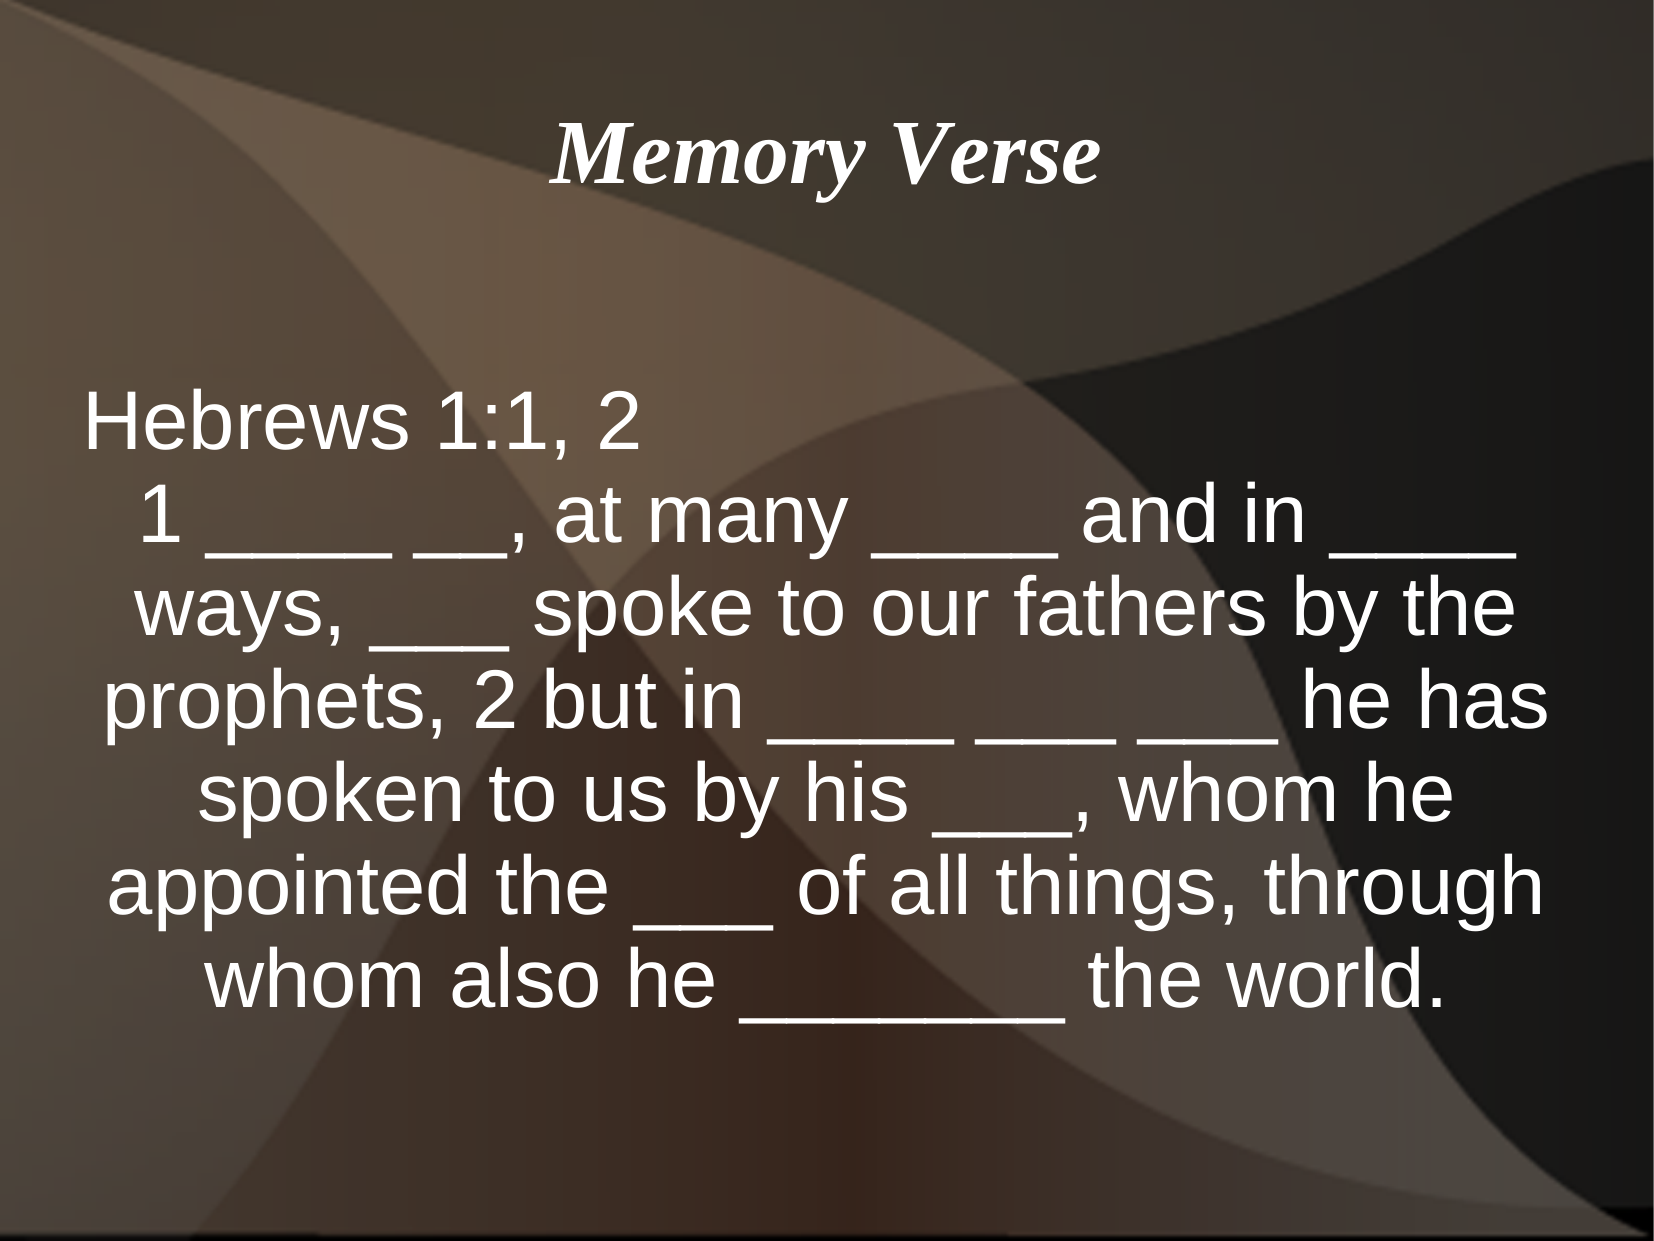

# Memory Verse
Hebrews 1:1, 2
1 ____ __, at many ____ and in ____ ways, ___ spoke to our fathers by the prophets, 2 but in ____ ___ ___ he has spoken to us by his ___, whom he appointed the ___ of all things, through whom also he _______ the world.